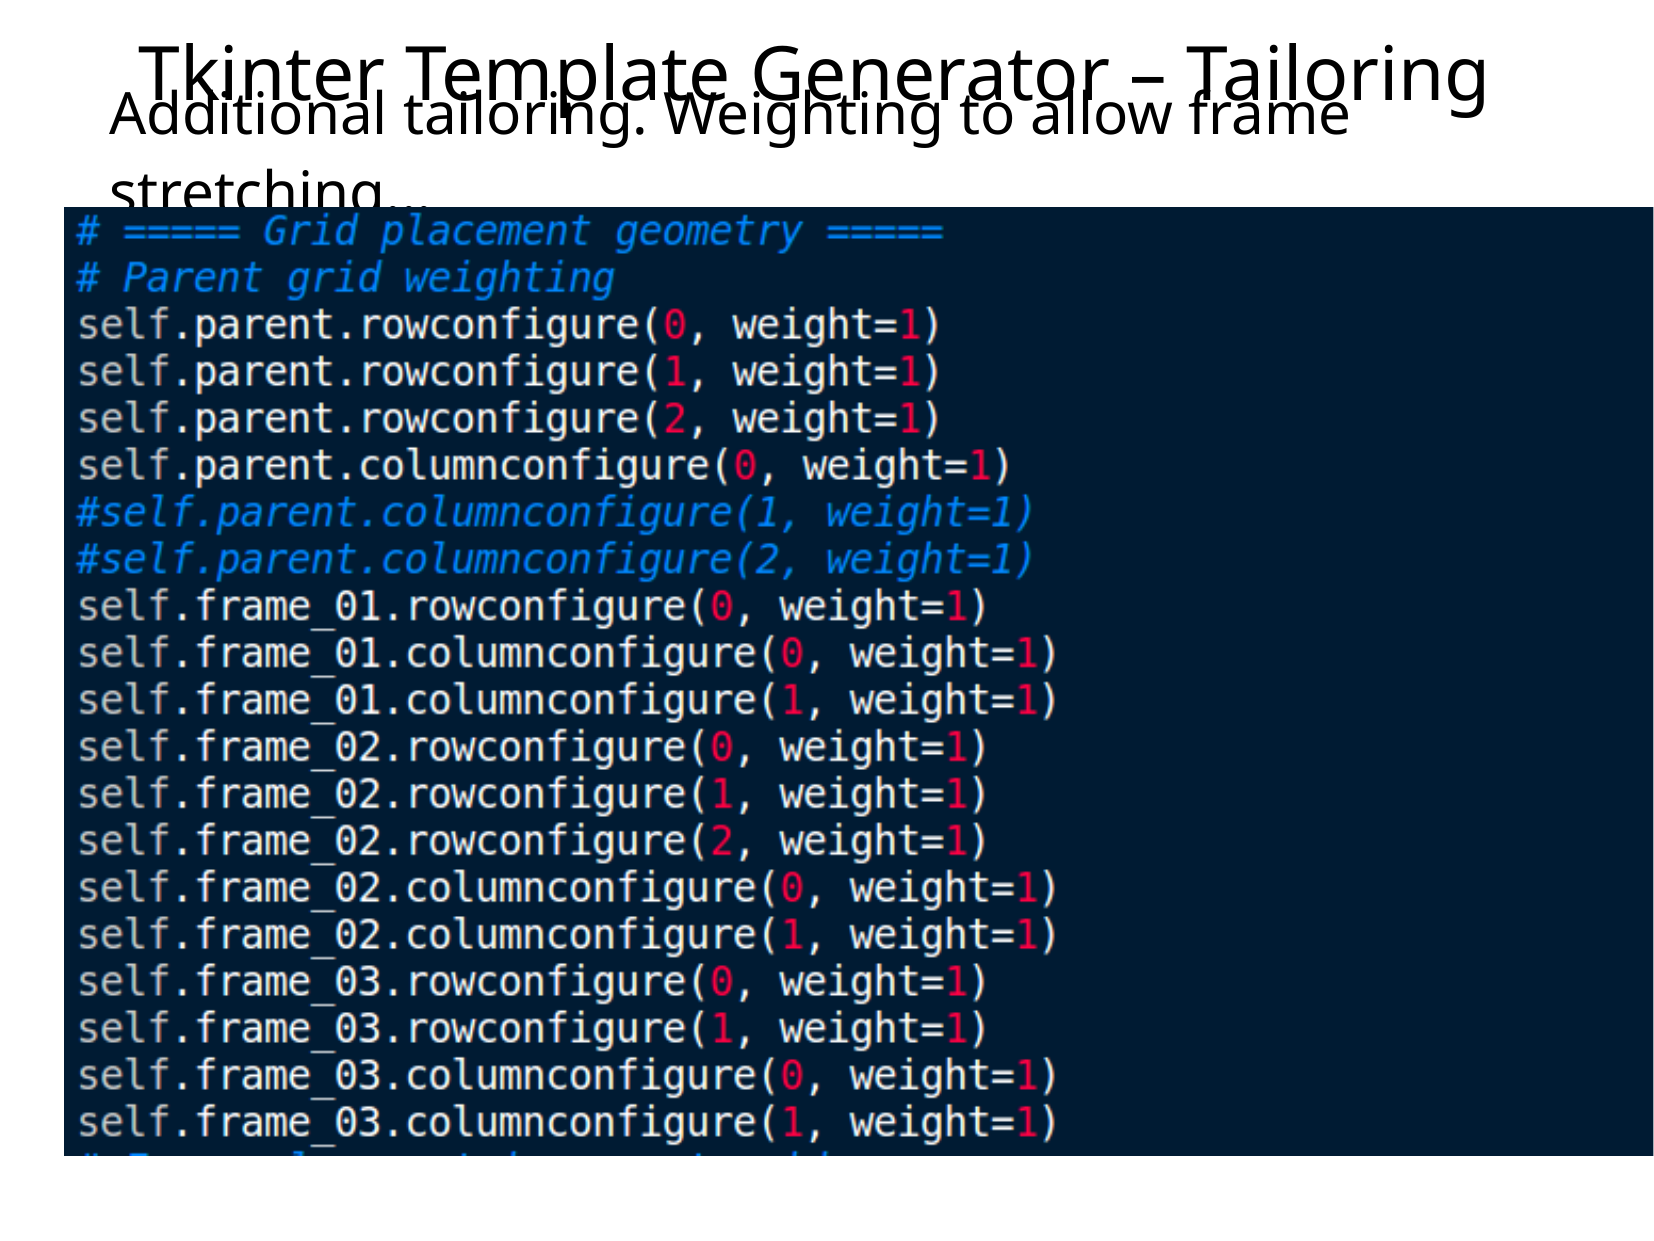

Tkinter Template Generator – Tailoring
# Additional tailoring. Weighting to allow frame stretching...